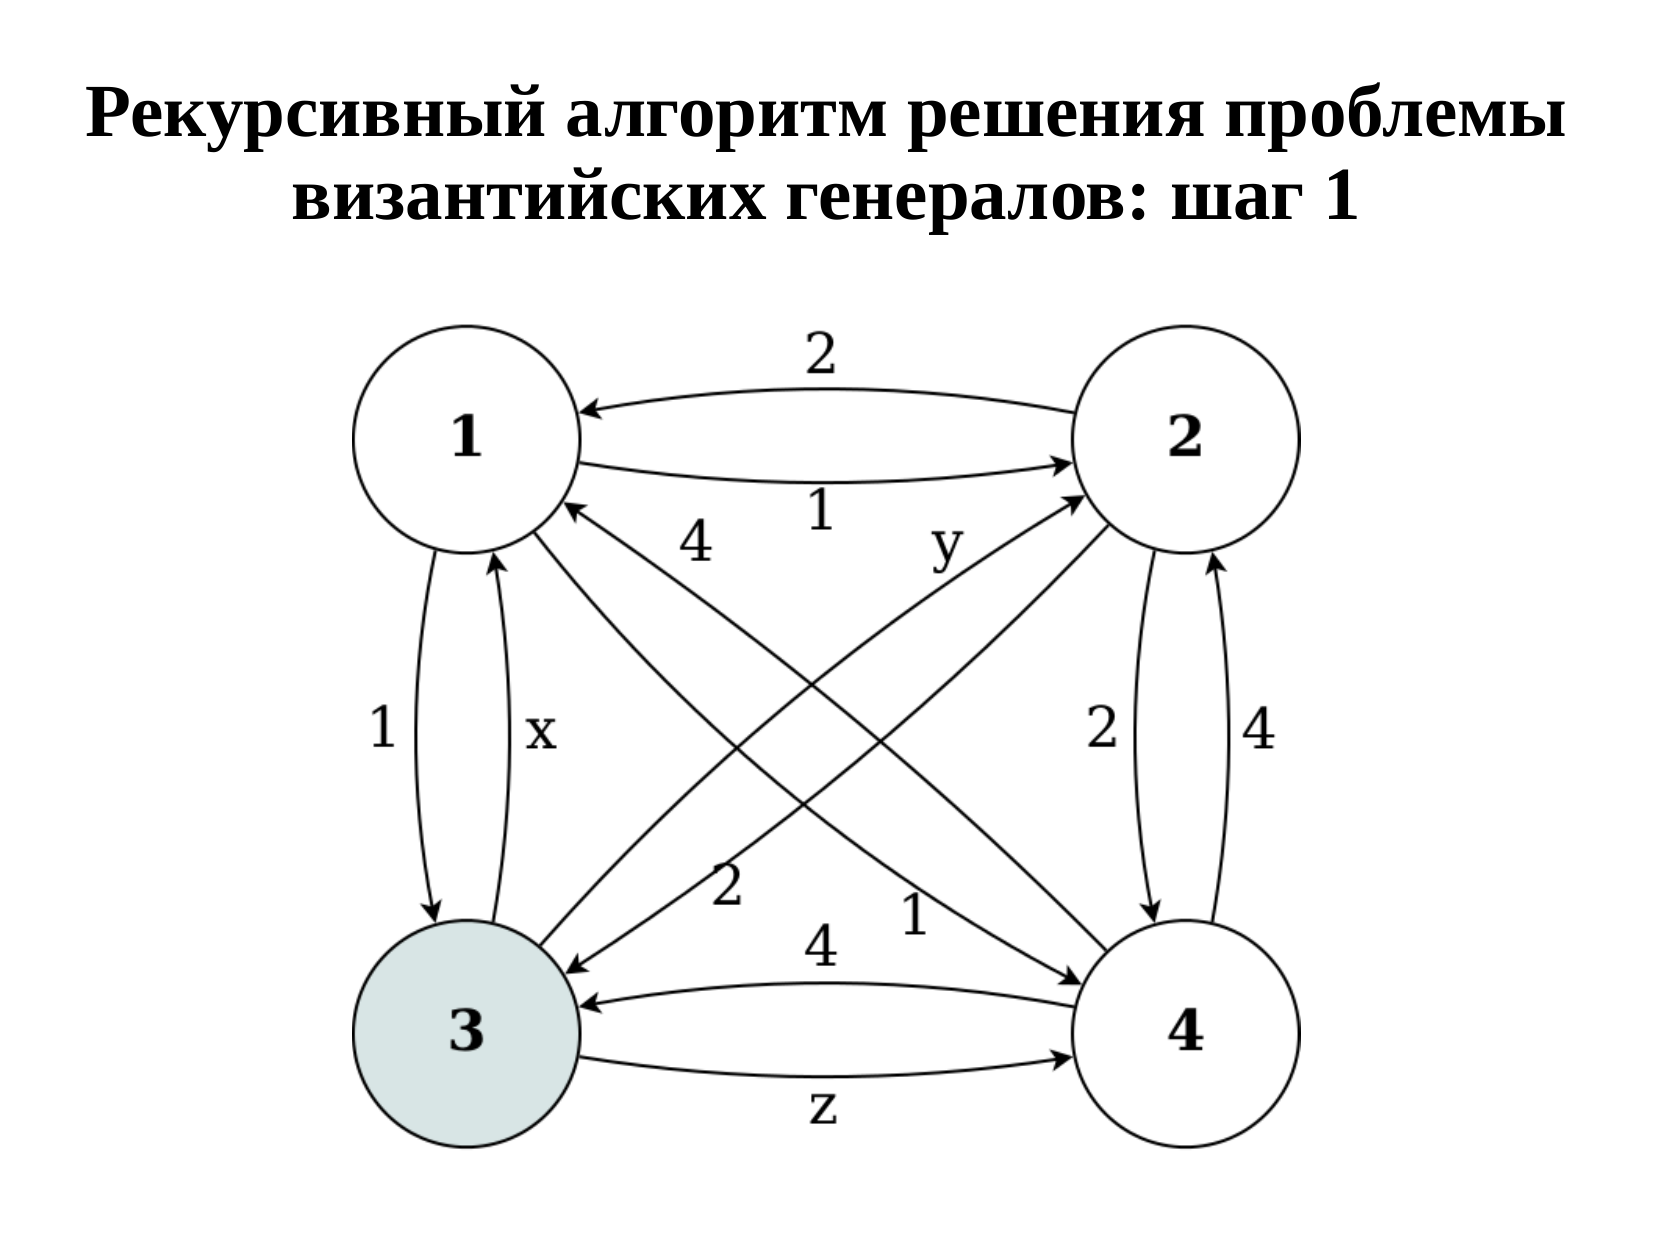

# Рекурсивный алгоритм решения проблемы византийских генералов: шаг 1